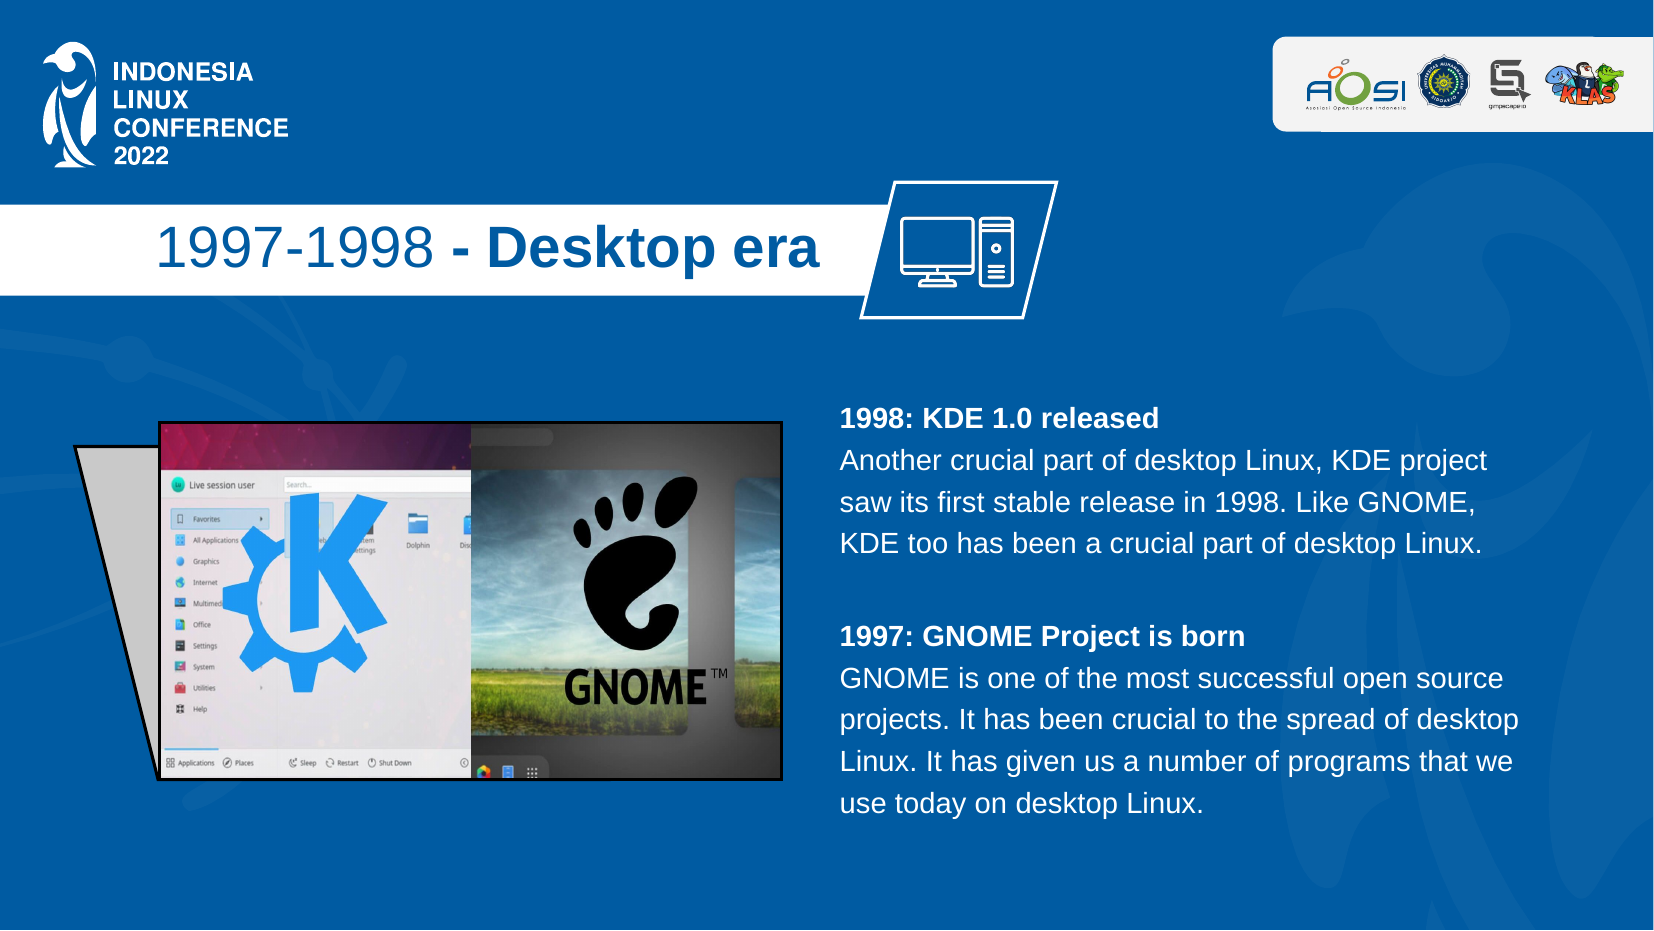

1997-1998 - Desktop era
1998: KDE 1.0 released
Another crucial part of desktop Linux, KDE project saw its first stable release in 1998. Like GNOME, KDE too has been a crucial part of desktop Linux.
1997: GNOME Project is born
GNOME is one of the most successful open source projects. It has been crucial to the spread of desktop Linux. It has given us a number of programs that we use today on desktop Linux.